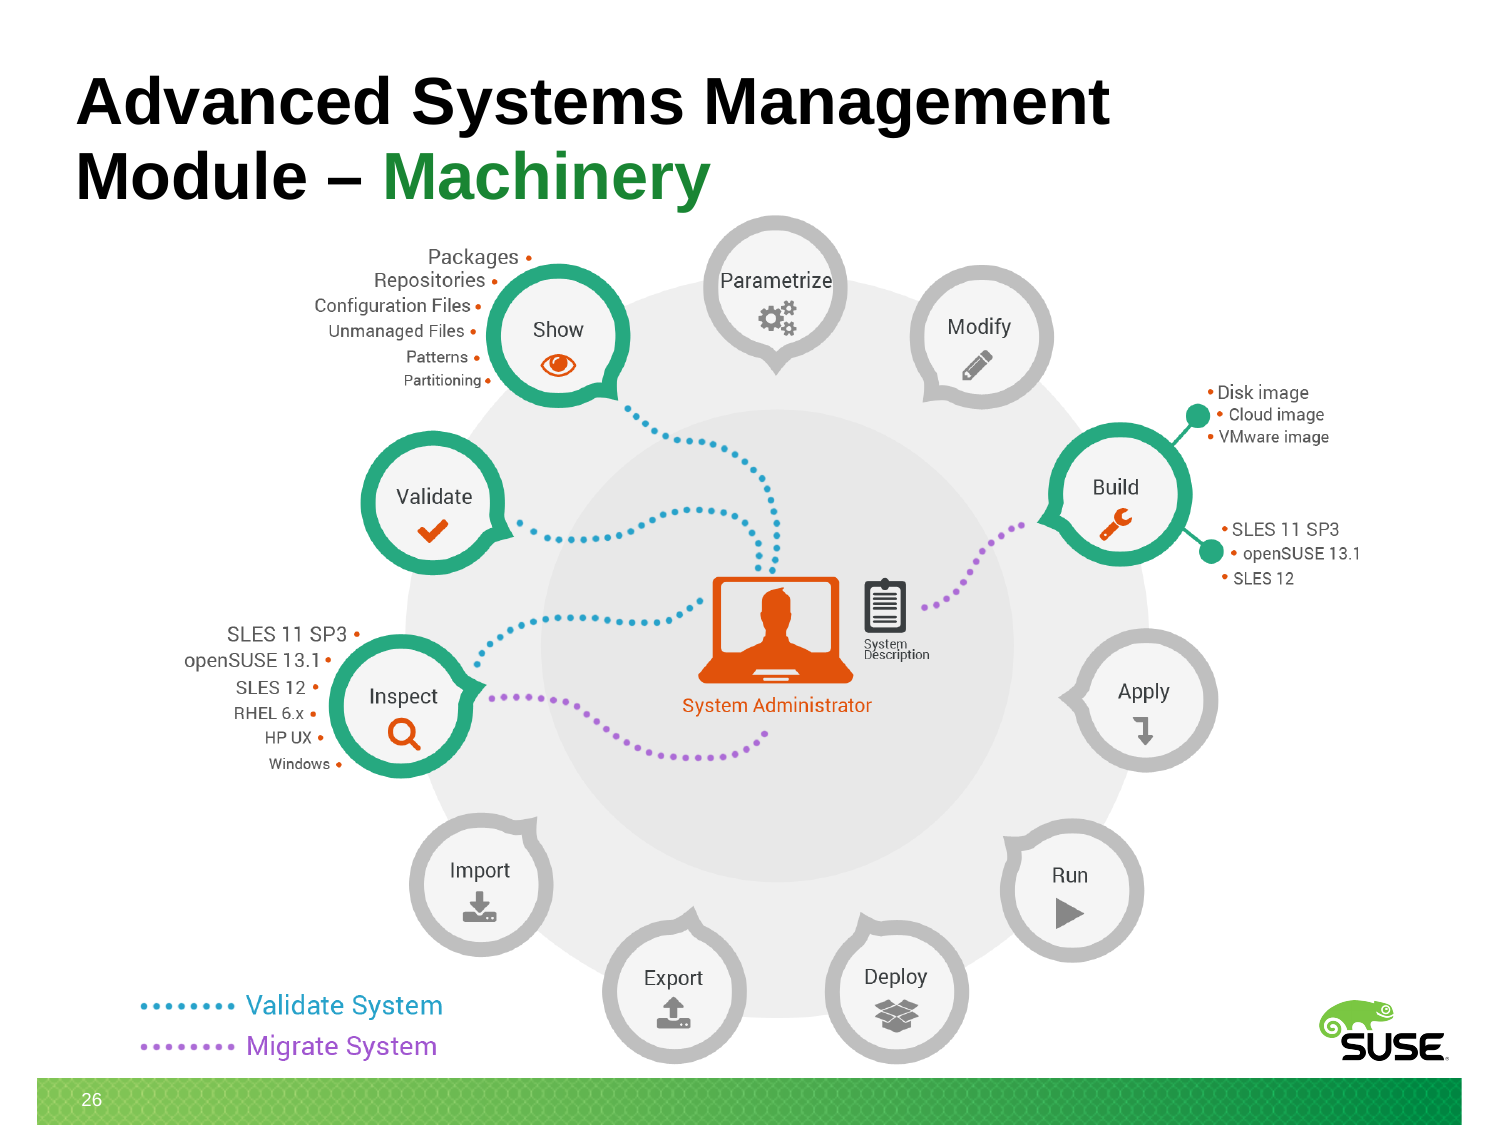

# Advanced Systems Management Module – Machinery